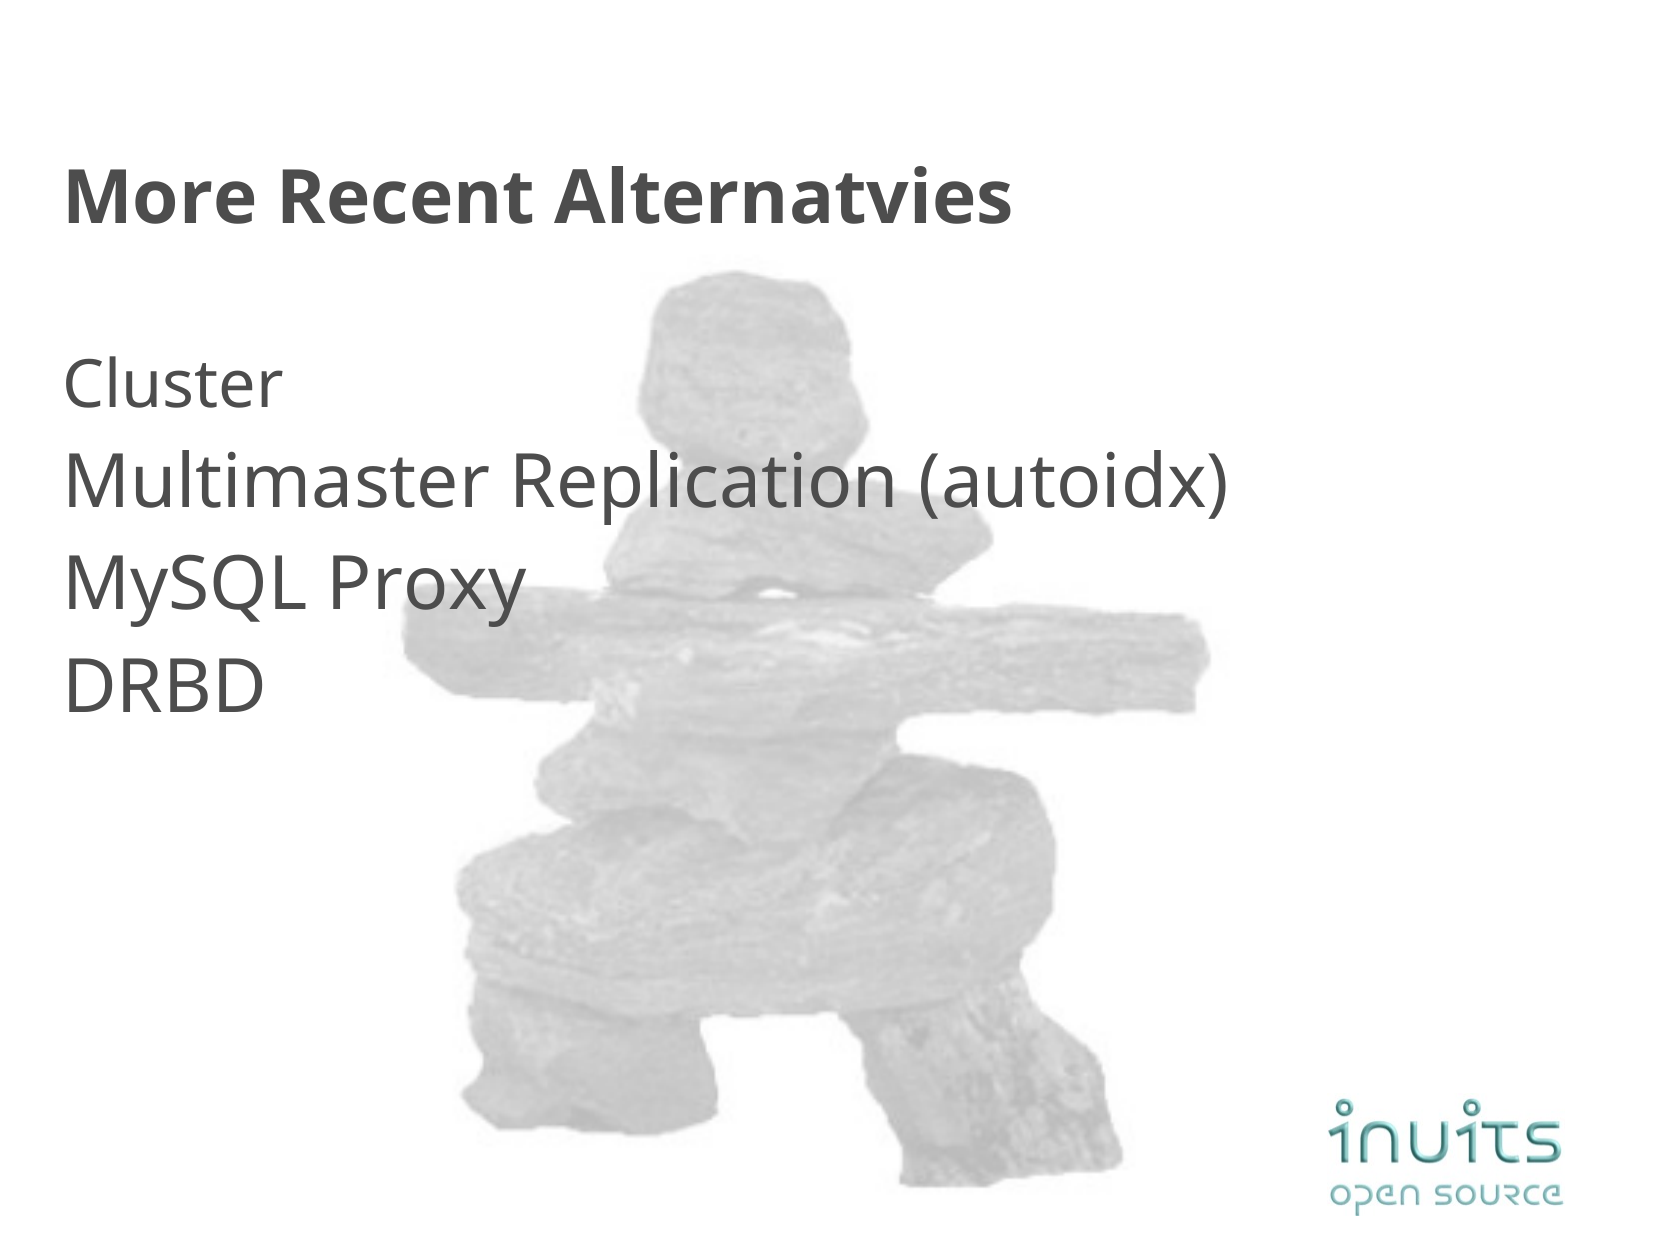

More Recent Alternatvies
Cluster
Multimaster Replication (autoidx)
MySQL Proxy
DRBD
#